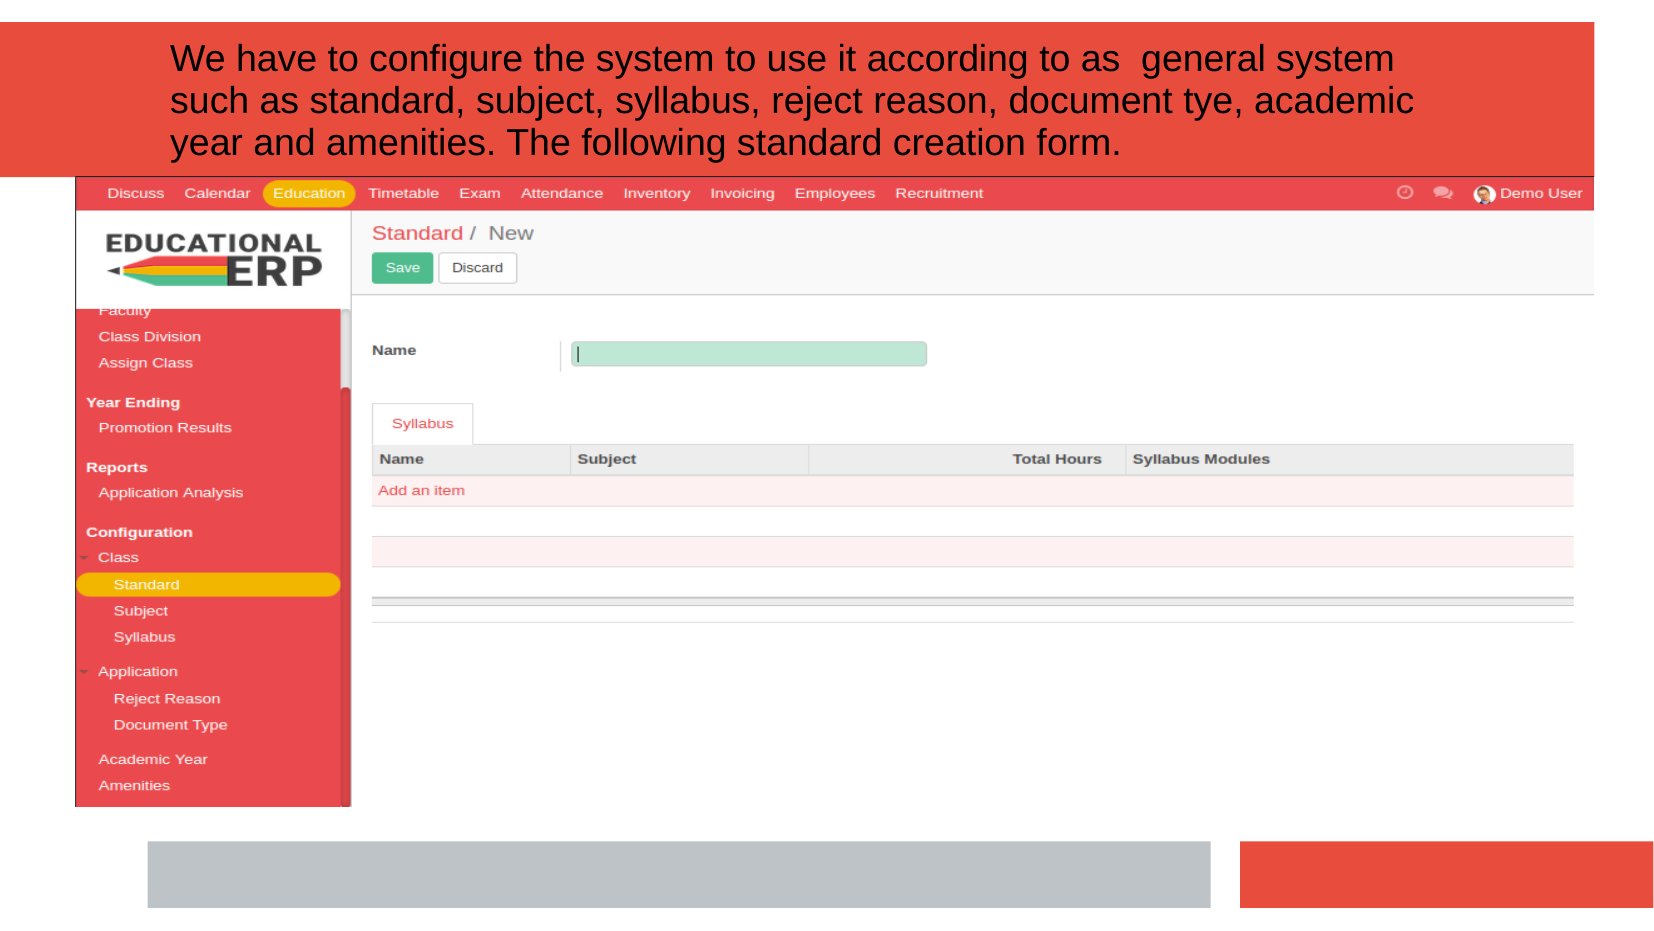

We have to configure the system to use it according to as general system
such as standard, subject, syllabus, reject reason, document tye, academic
year and amenities. The following standard creation form.